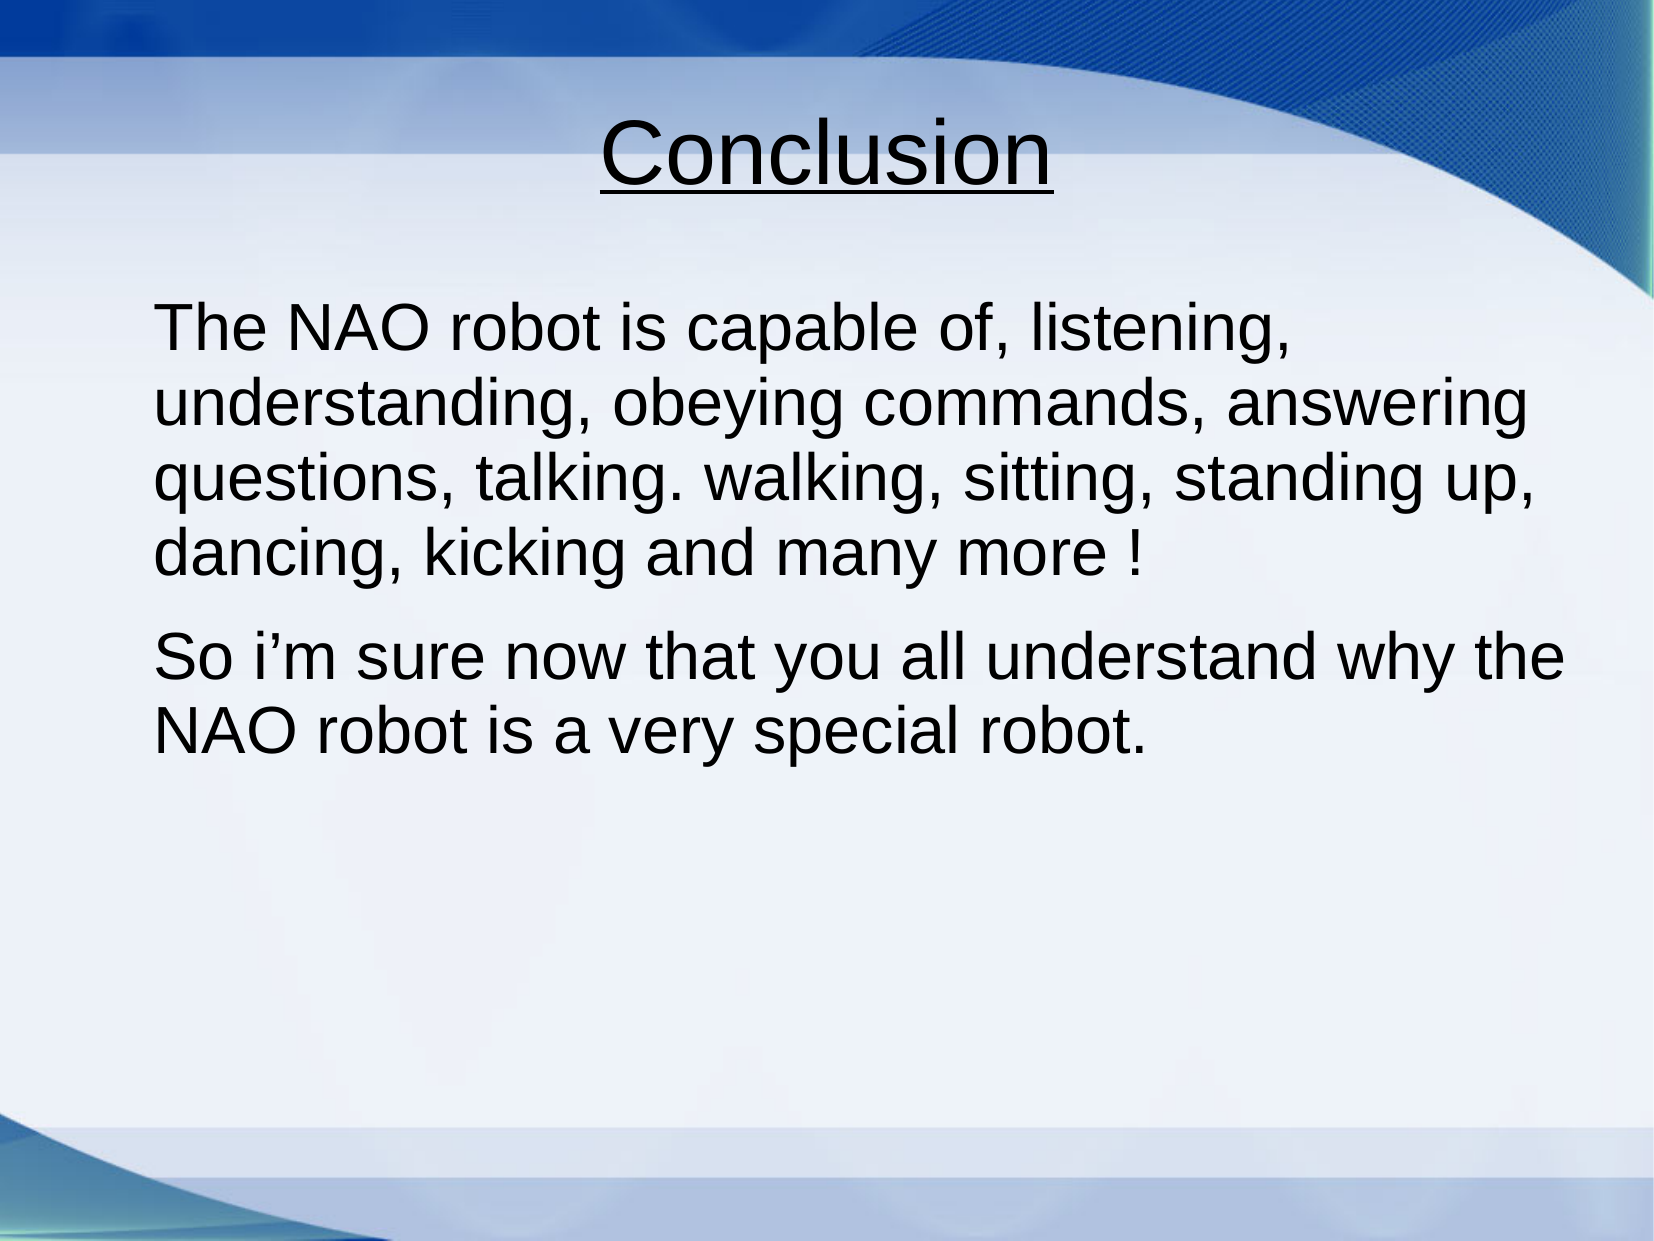

# Conclusion
The NAO robot is capable of, listening, understanding, obeying commands, answering questions, talking. walking, sitting, standing up, dancing, kicking and many more !
So i’m sure now that you all understand why the NAO robot is a very special robot.